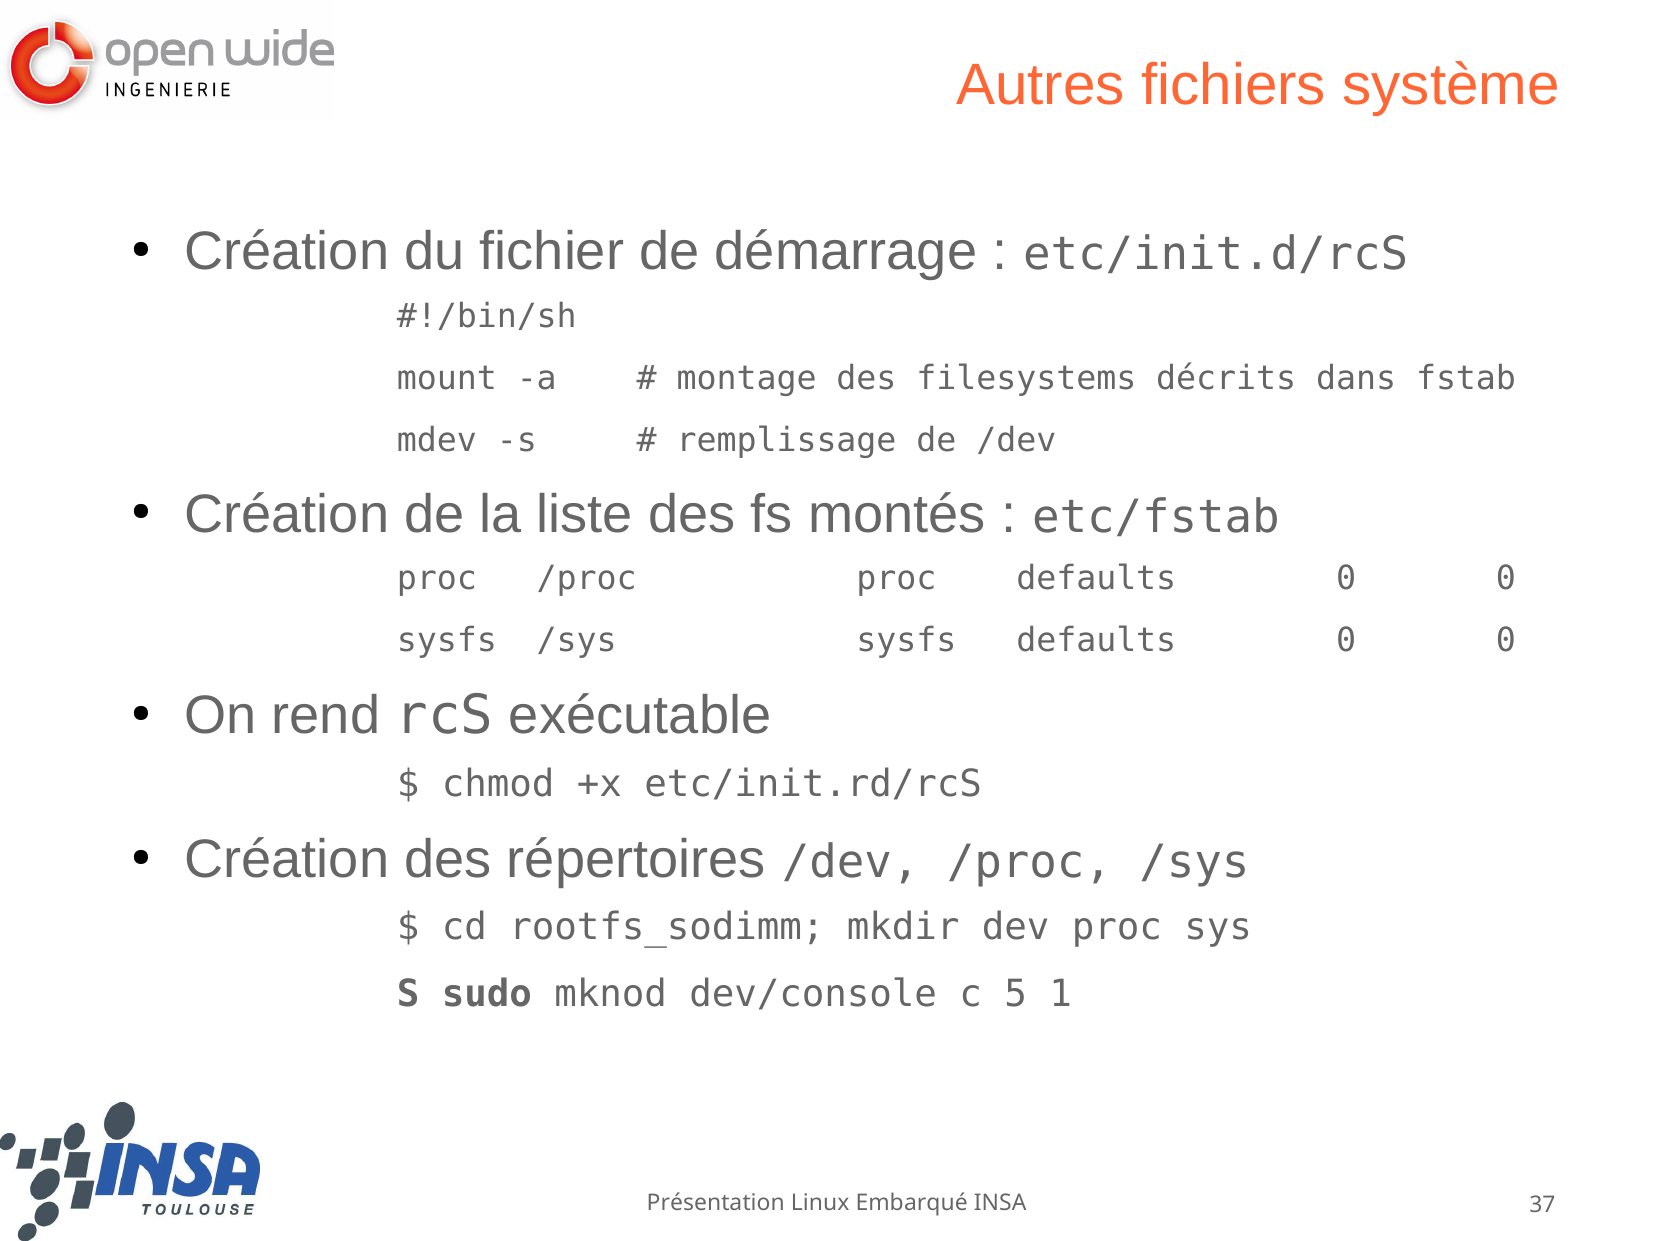

# Autres fichiers système
Création du fichier de démarrage : etc/init.d/rcS
#!/bin/sh
mount -a # montage des filesystems décrits dans fstab
mdev -s # remplissage de /dev
Création de la liste des fs montés : etc/fstab
proc /proc proc defaults 0 0
sysfs /sys sysfs defaults 0 0
On rend rcS exécutable
$ chmod +x etc/init.rd/rcS
Création des répertoires /dev, /proc, /sys
$ cd rootfs_sodimm; mkdir dev proc sys
S sudo mknod dev/console c 5 1